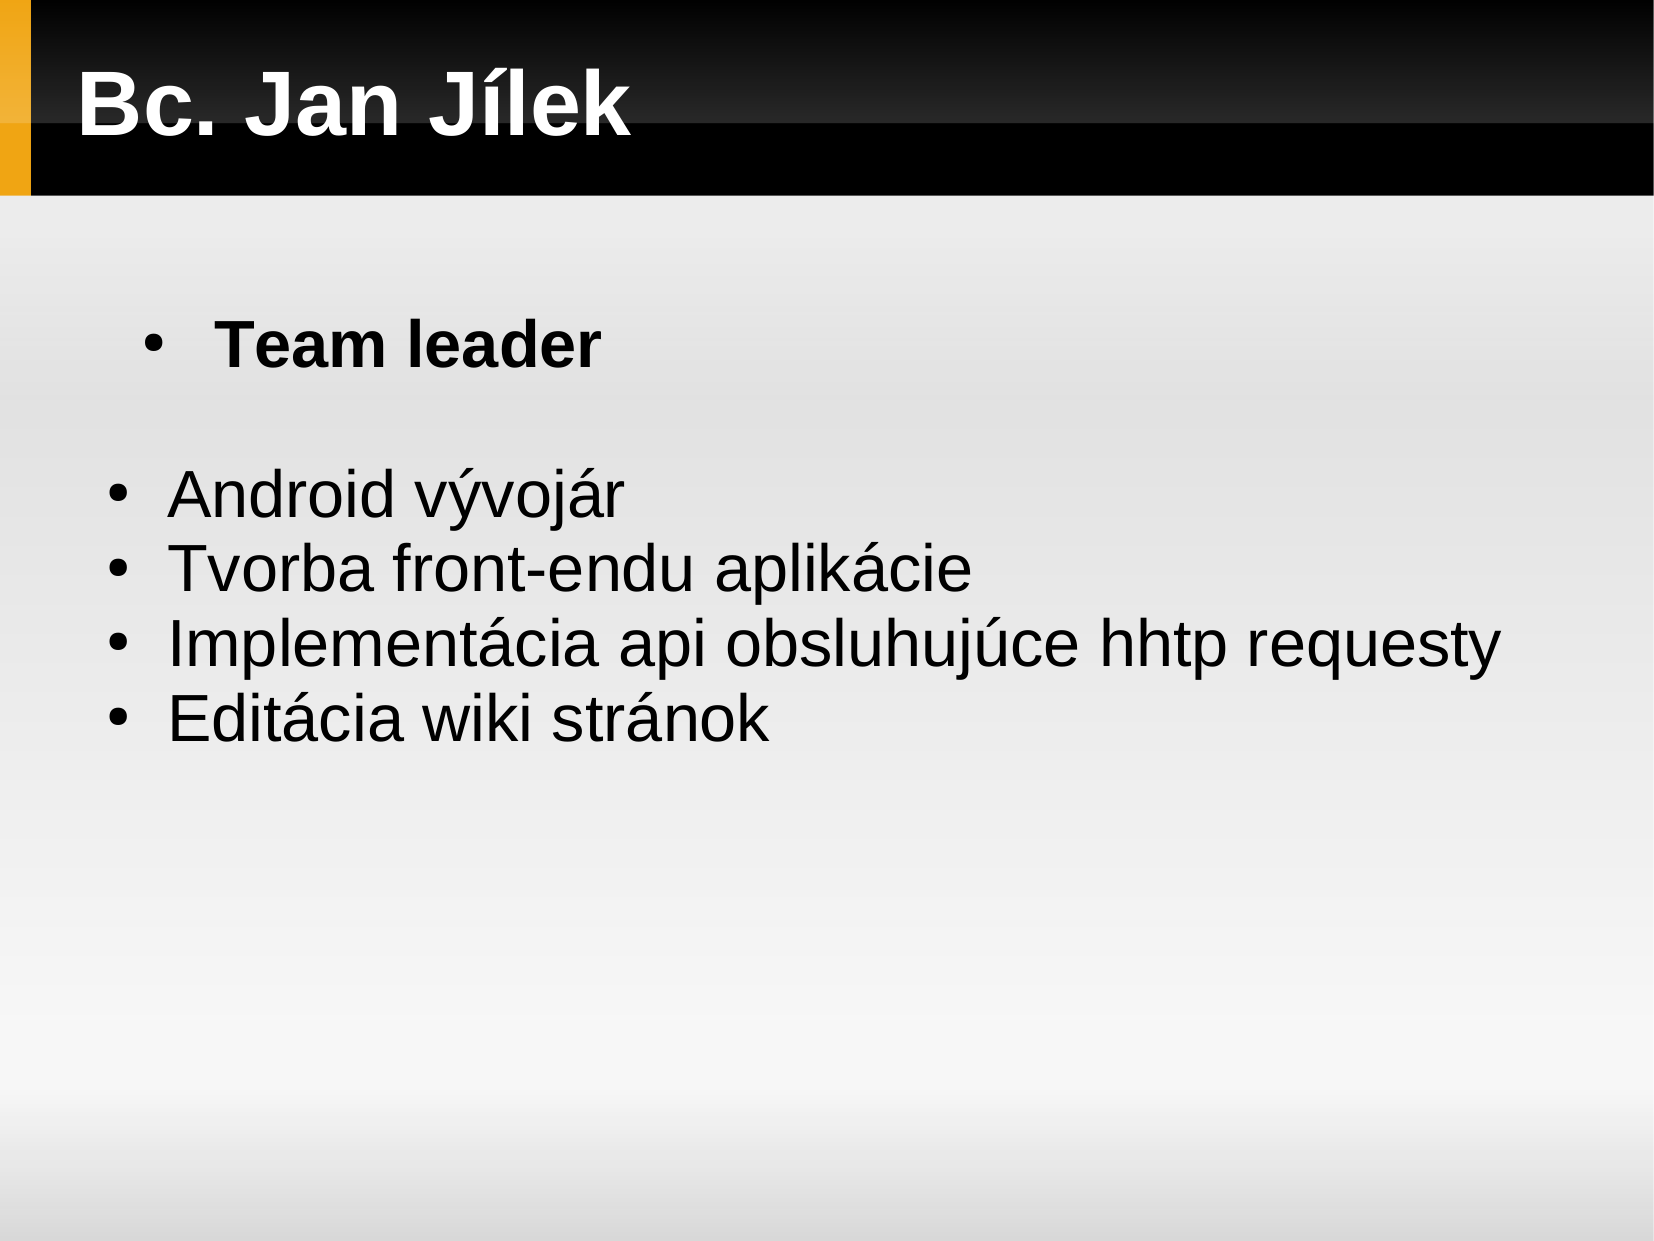

Bc. Jan Jílek
# Team leader
 Android vývojár
 Tvorba front-endu aplikácie
 Implementácia api obsluhujúce hhtp requesty
 Editácia wiki stránok